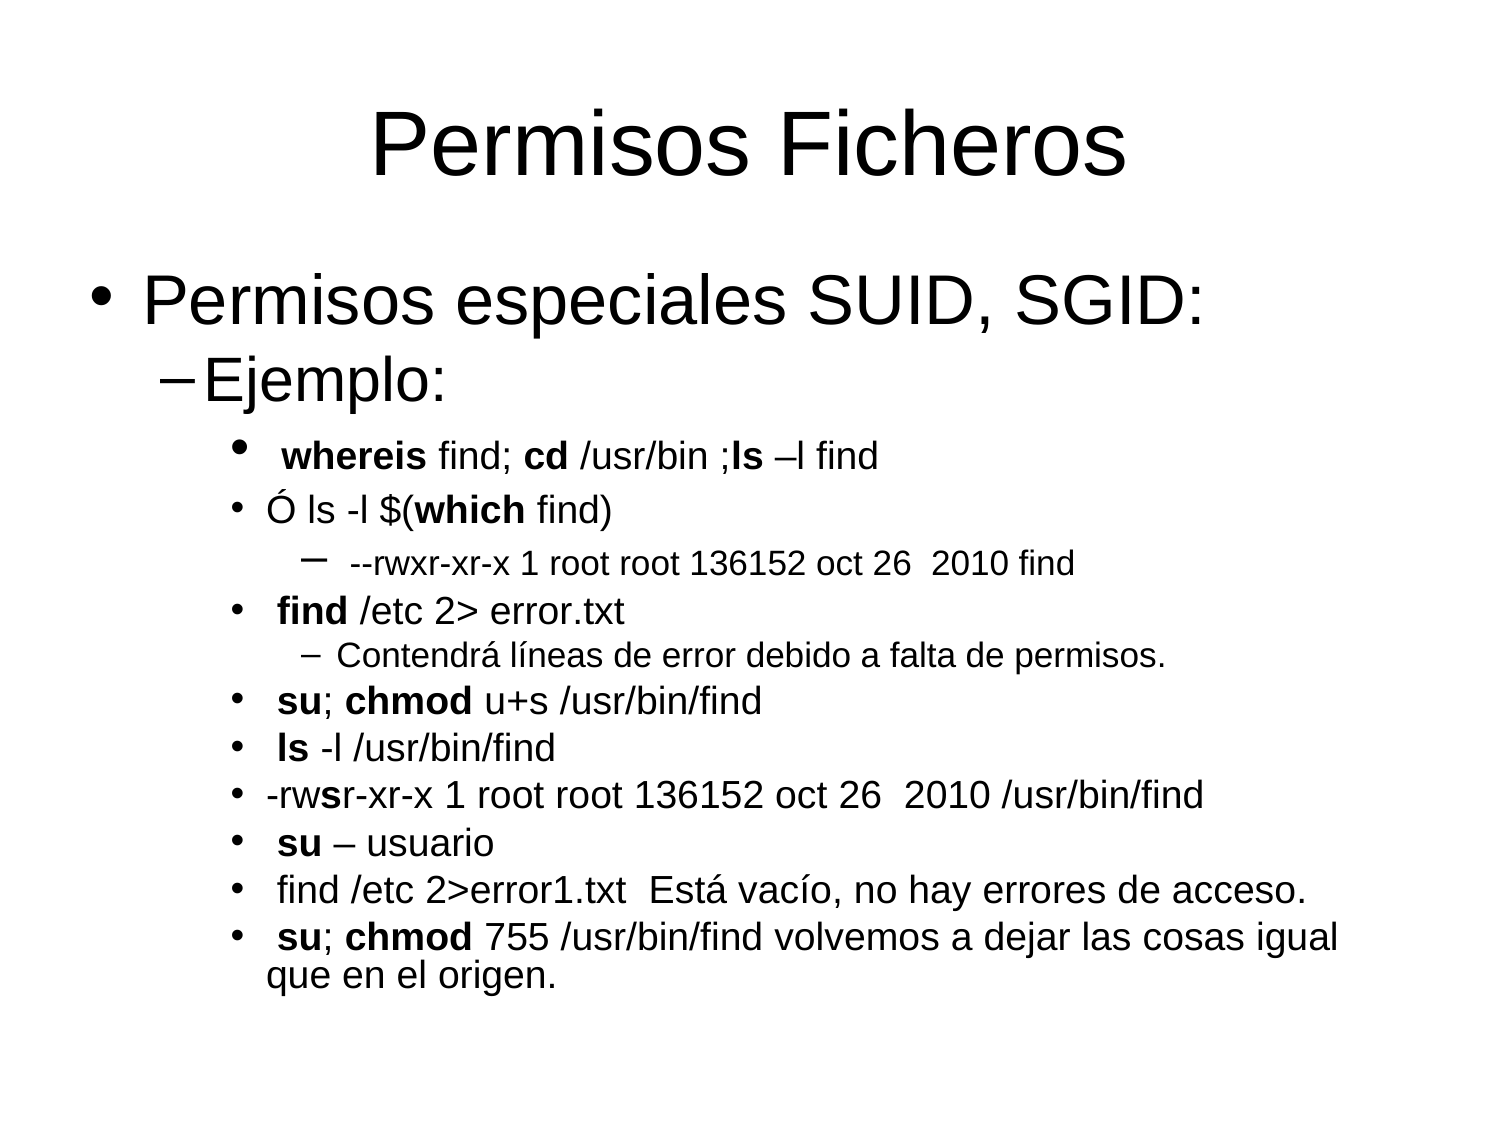

# Permisos Ficheros
Permisos especiales SUID, SGID:
Ejemplo:
 whereis find; cd /usr/bin ;ls –l find
Ó ls -l $(which find)
 --rwxr-xr-x 1 root root 136152 oct 26 2010 find
 find /etc 2> error.txt
Contendrá líneas de error debido a falta de permisos.
 su; chmod u+s /usr/bin/find
 ls -l /usr/bin/find
-rwsr-xr-x 1 root root 136152 oct 26 2010 /usr/bin/find
 su – usuario
 find /etc 2>error1.txt Está vacío, no hay errores de acceso.
 su; chmod 755 /usr/bin/find volvemos a dejar las cosas igual que en el origen.